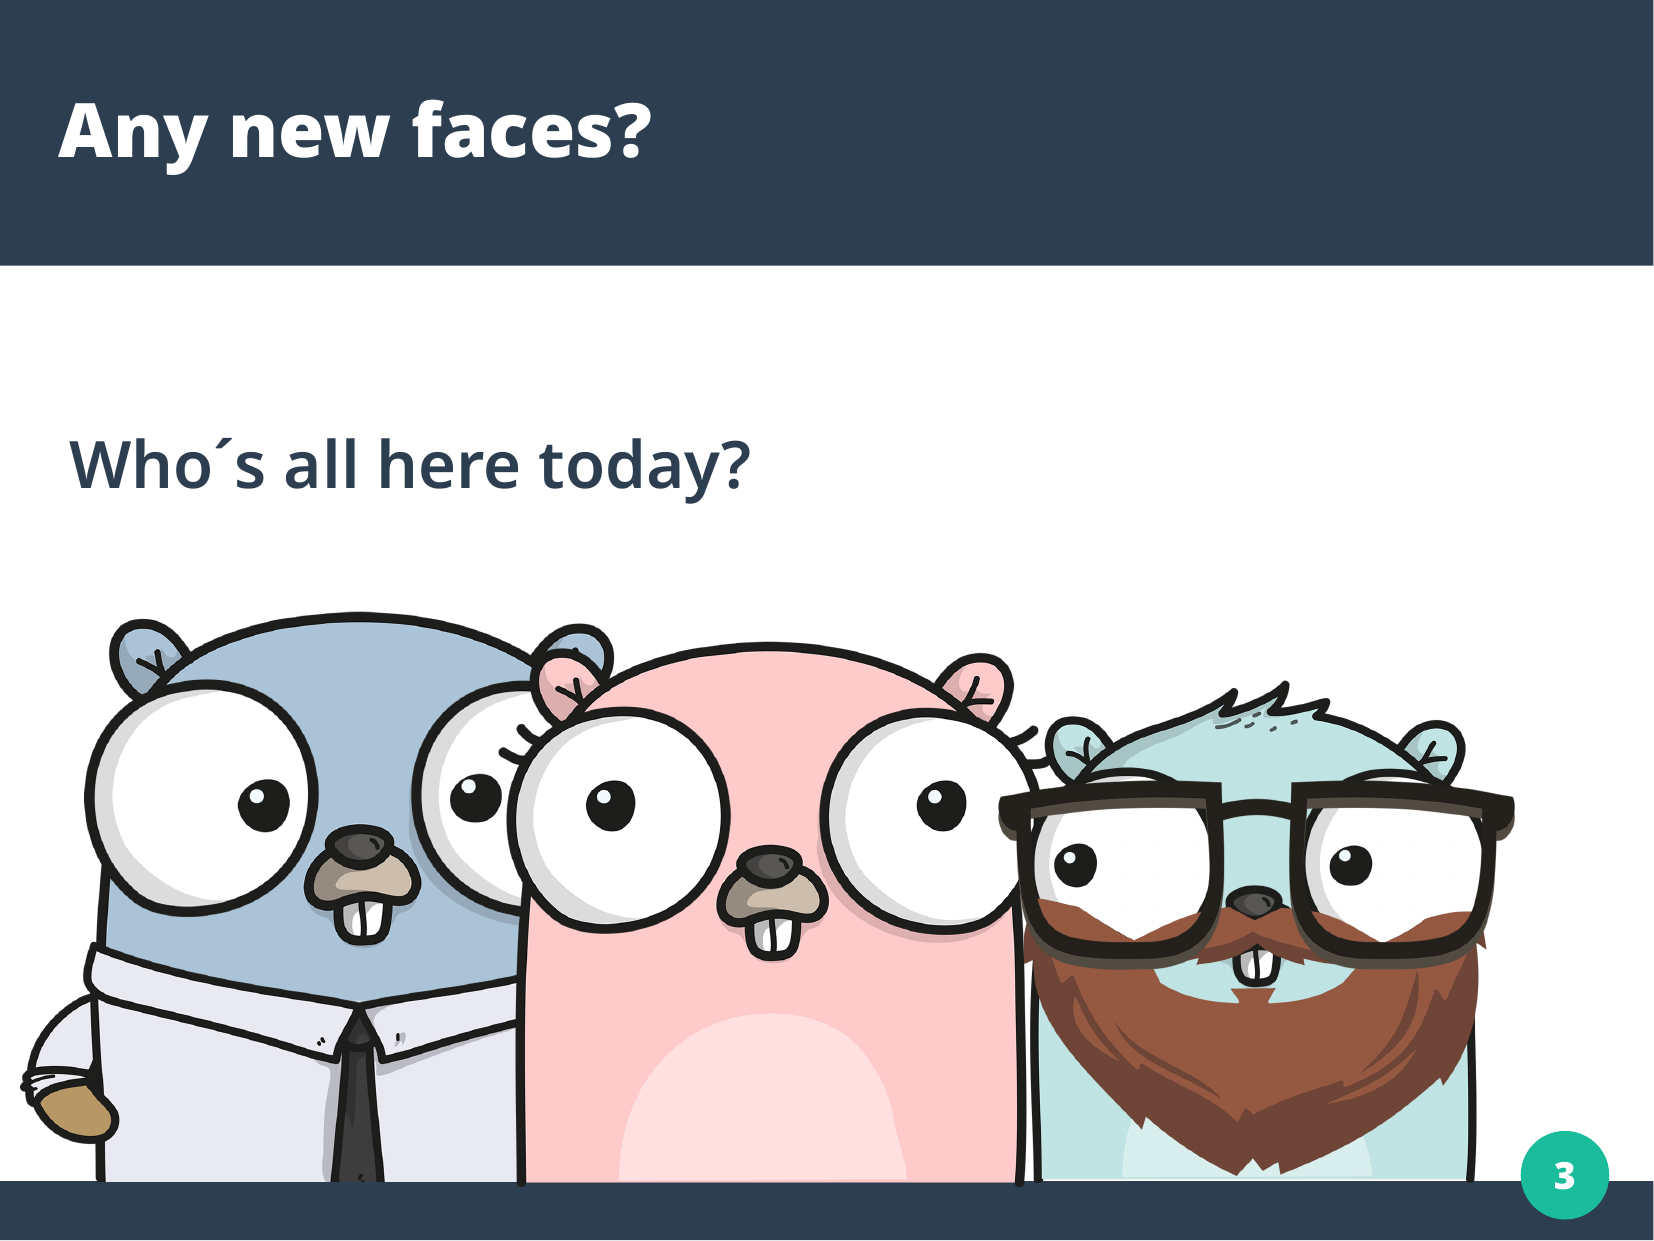

# Any new faces?
Who´s all here today?
3